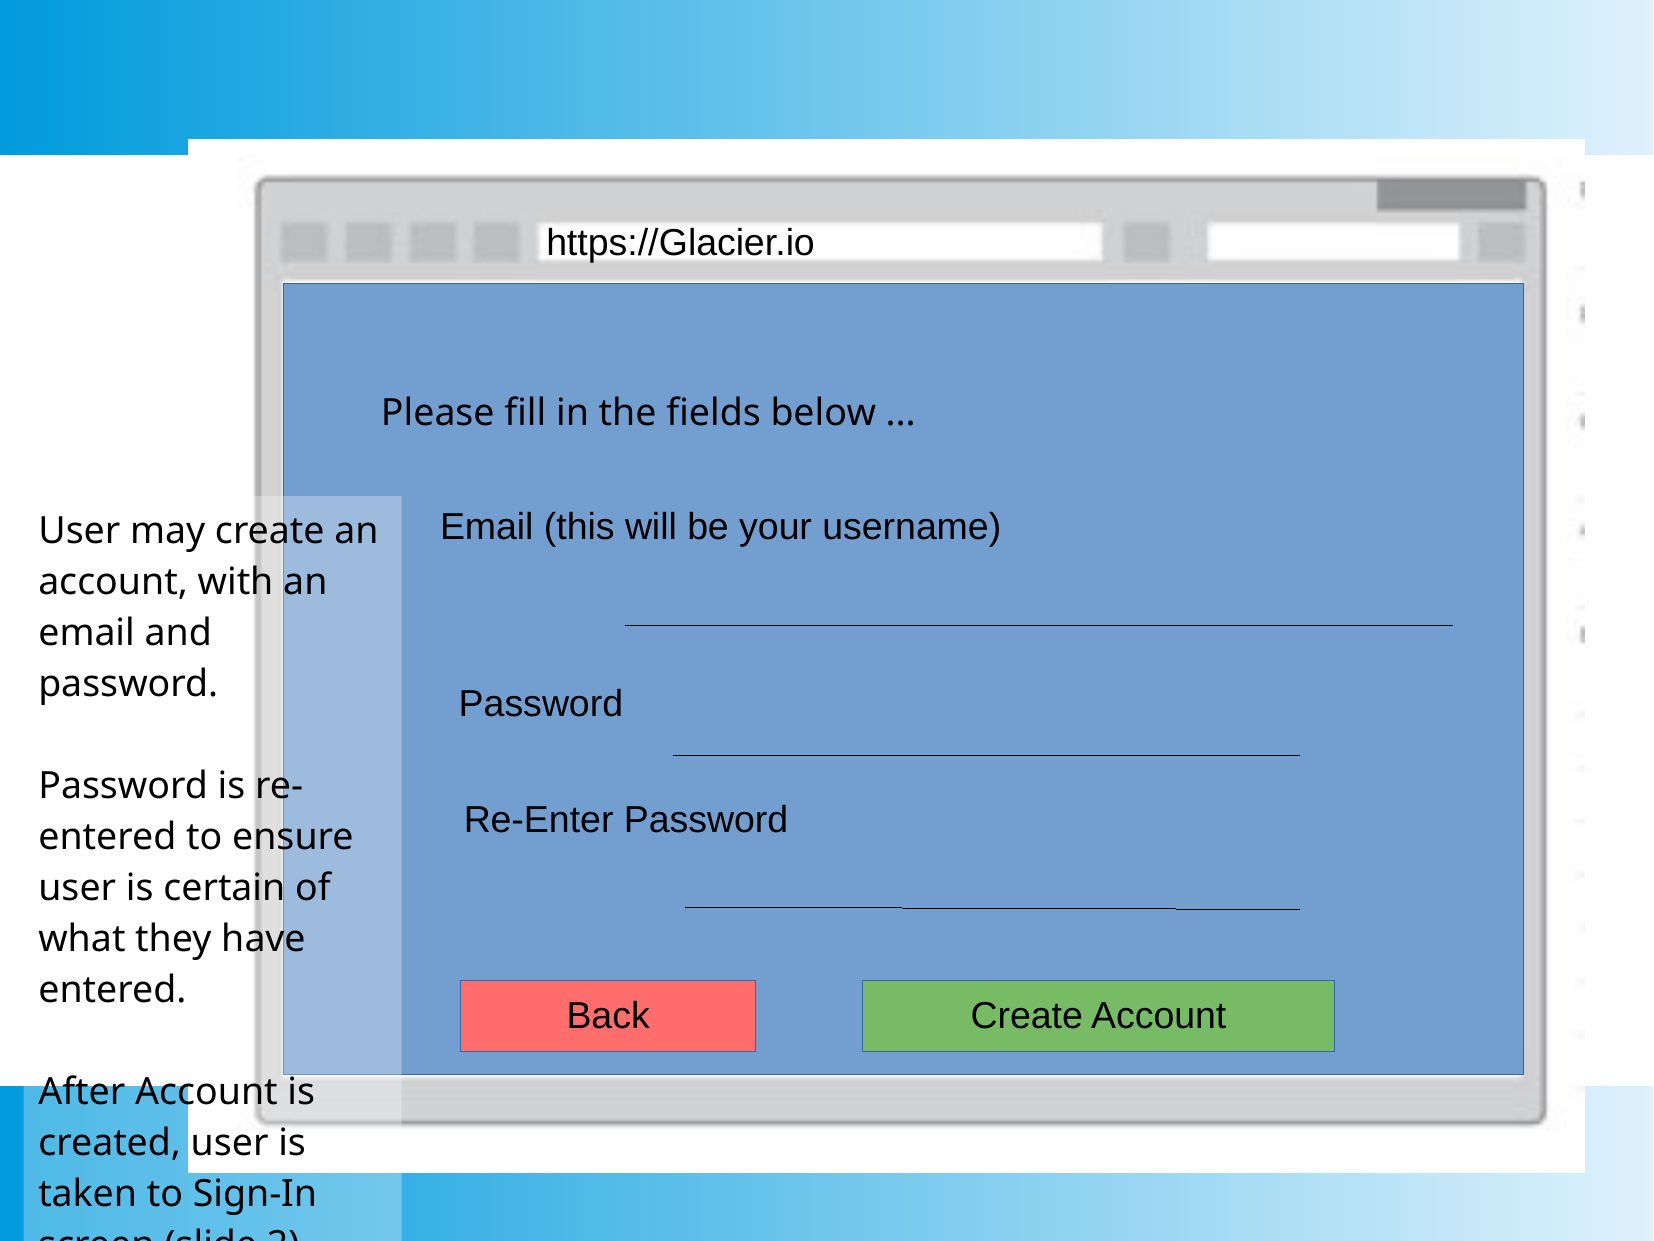

#
https://Glacier.io
Please fill in the fields below ...
User may create an account, with an email and password.
Password is re-entered to ensure user is certain of what they have entered.
After Account is created, user is taken to Sign-In screen (slide 2)
Email (this will be your username)
Password
Re-Enter Password
Back
Create Account